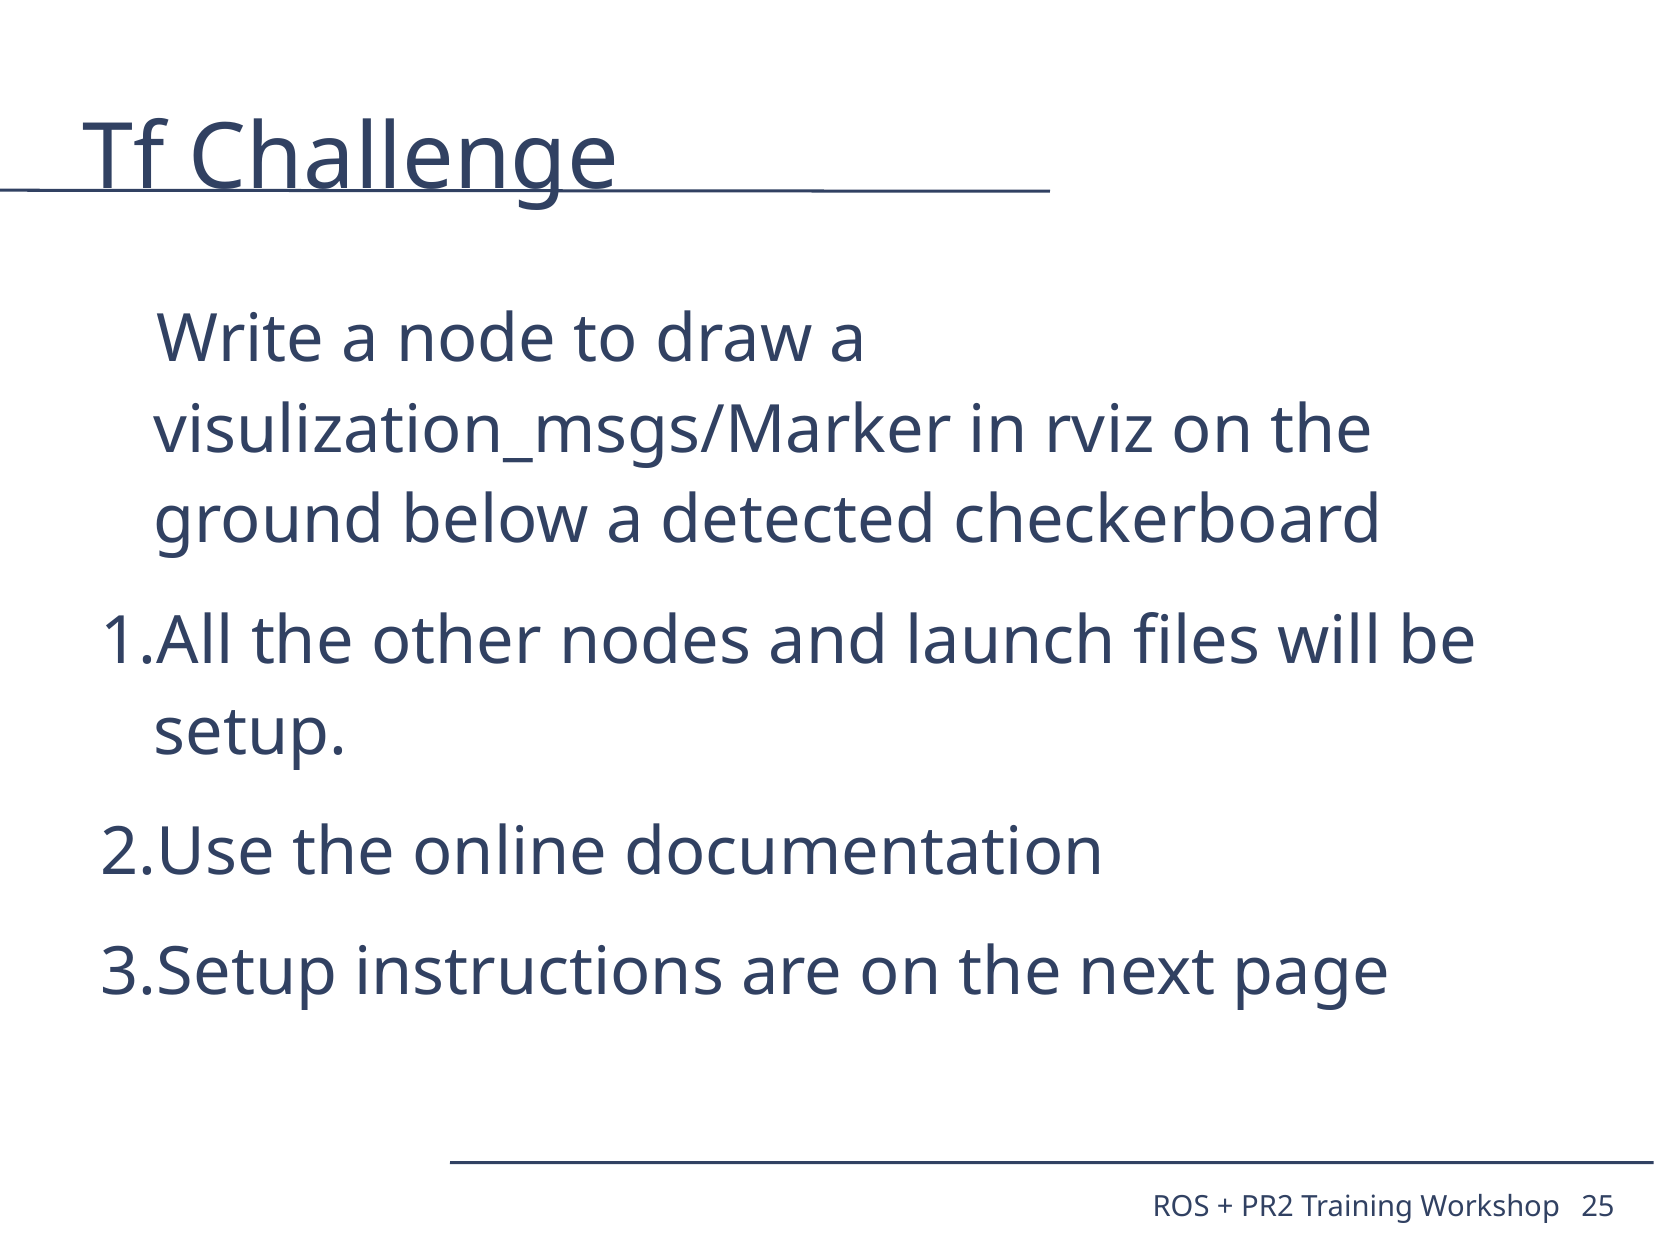

# Tf Challenge
Write a node to draw a visulization_msgs/Marker in rviz on the ground below a detected checkerboard
All the other nodes and launch files will be setup.
Use the online documentation
Setup instructions are on the next page